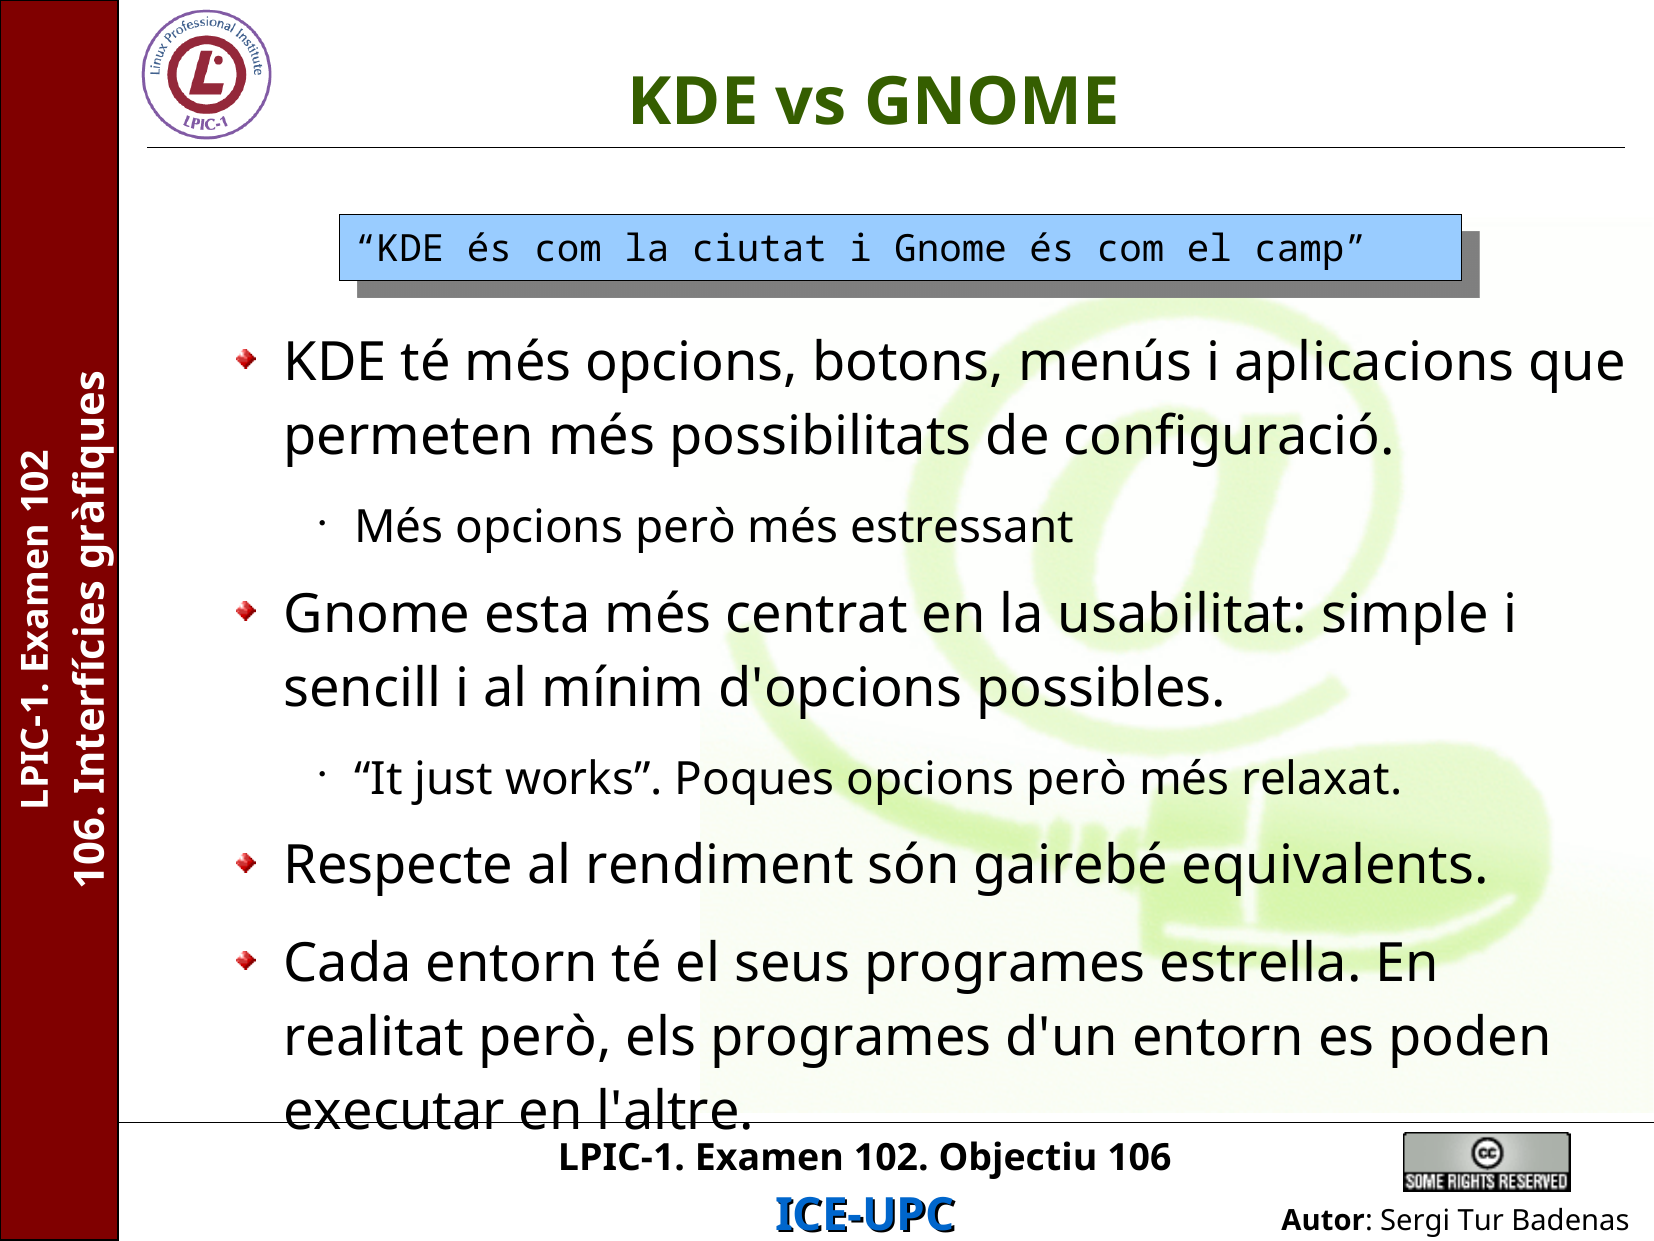

# KDE vs GNOME
KDE té més opcions, botons, menús i aplicacions que permeten més possibilitats de configuració.
Més opcions però més estressant
Gnome esta més centrat en la usabilitat: simple i sencill i al mínim d'opcions possibles.
“It just works”. Poques opcions però més relaxat.
Respecte al rendiment són gairebé equivalents.
Cada entorn té el seus programes estrella. En realitat però, els programes d'un entorn es poden executar en l'altre.
“KDE és com la ciutat i Gnome és com el camp”